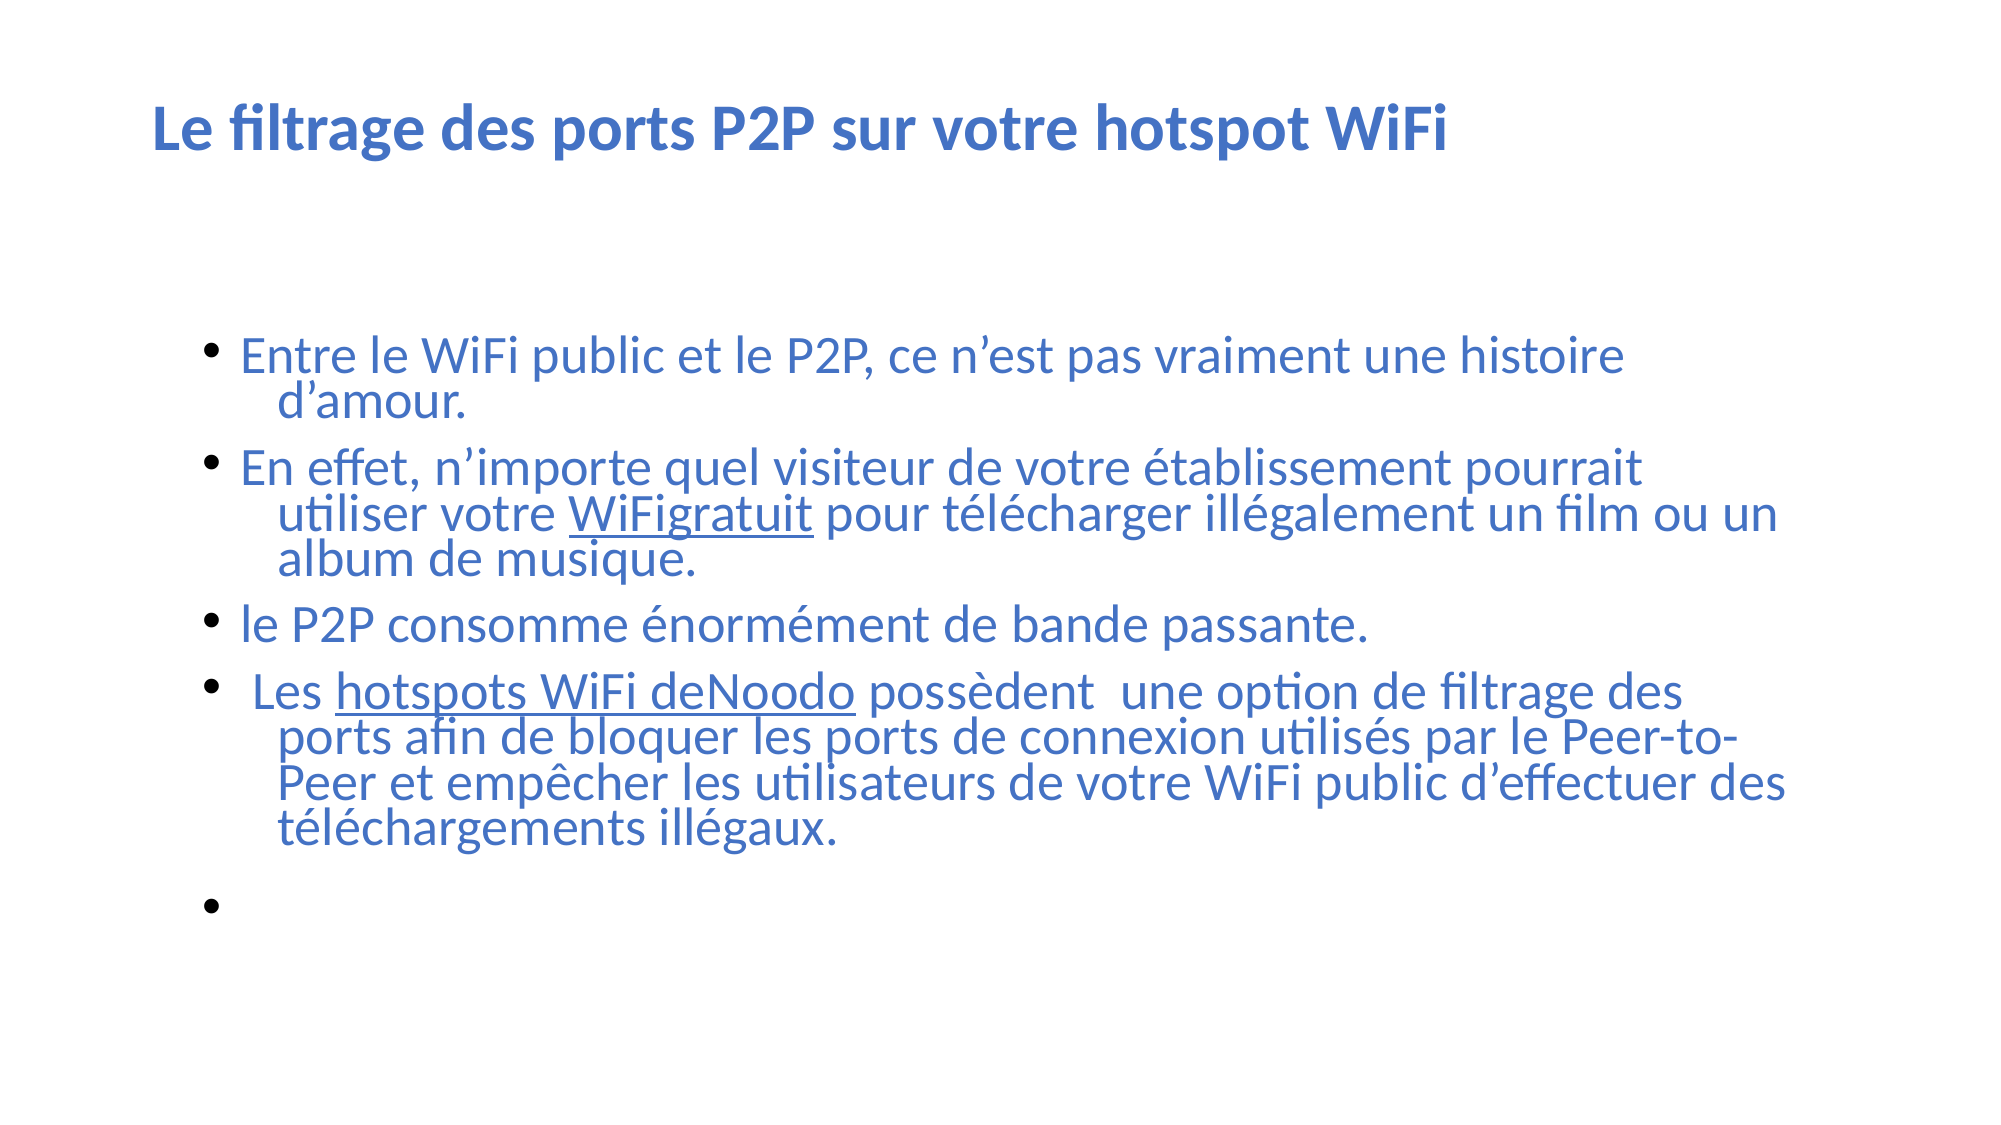

# Le filtrage des ports P2P sur votre hotspot WiFi
Entre le WiFi public et le P2P, ce n’est pas vraiment une histoire d’amour.
En effet, n’importe quel visiteur de votre établissement pourrait utiliser votre WiFigratuit pour télécharger illégalement un film ou un album de musique.
le P2P consomme énormément de bande passante.
 Les hotspots WiFi deNoodo possèdent une option de filtrage des ports afin de bloquer les ports de connexion utilisés par le Peer-to-Peer et empêcher les utilisateurs de votre WiFi public d’effectuer des téléchargements illégaux.